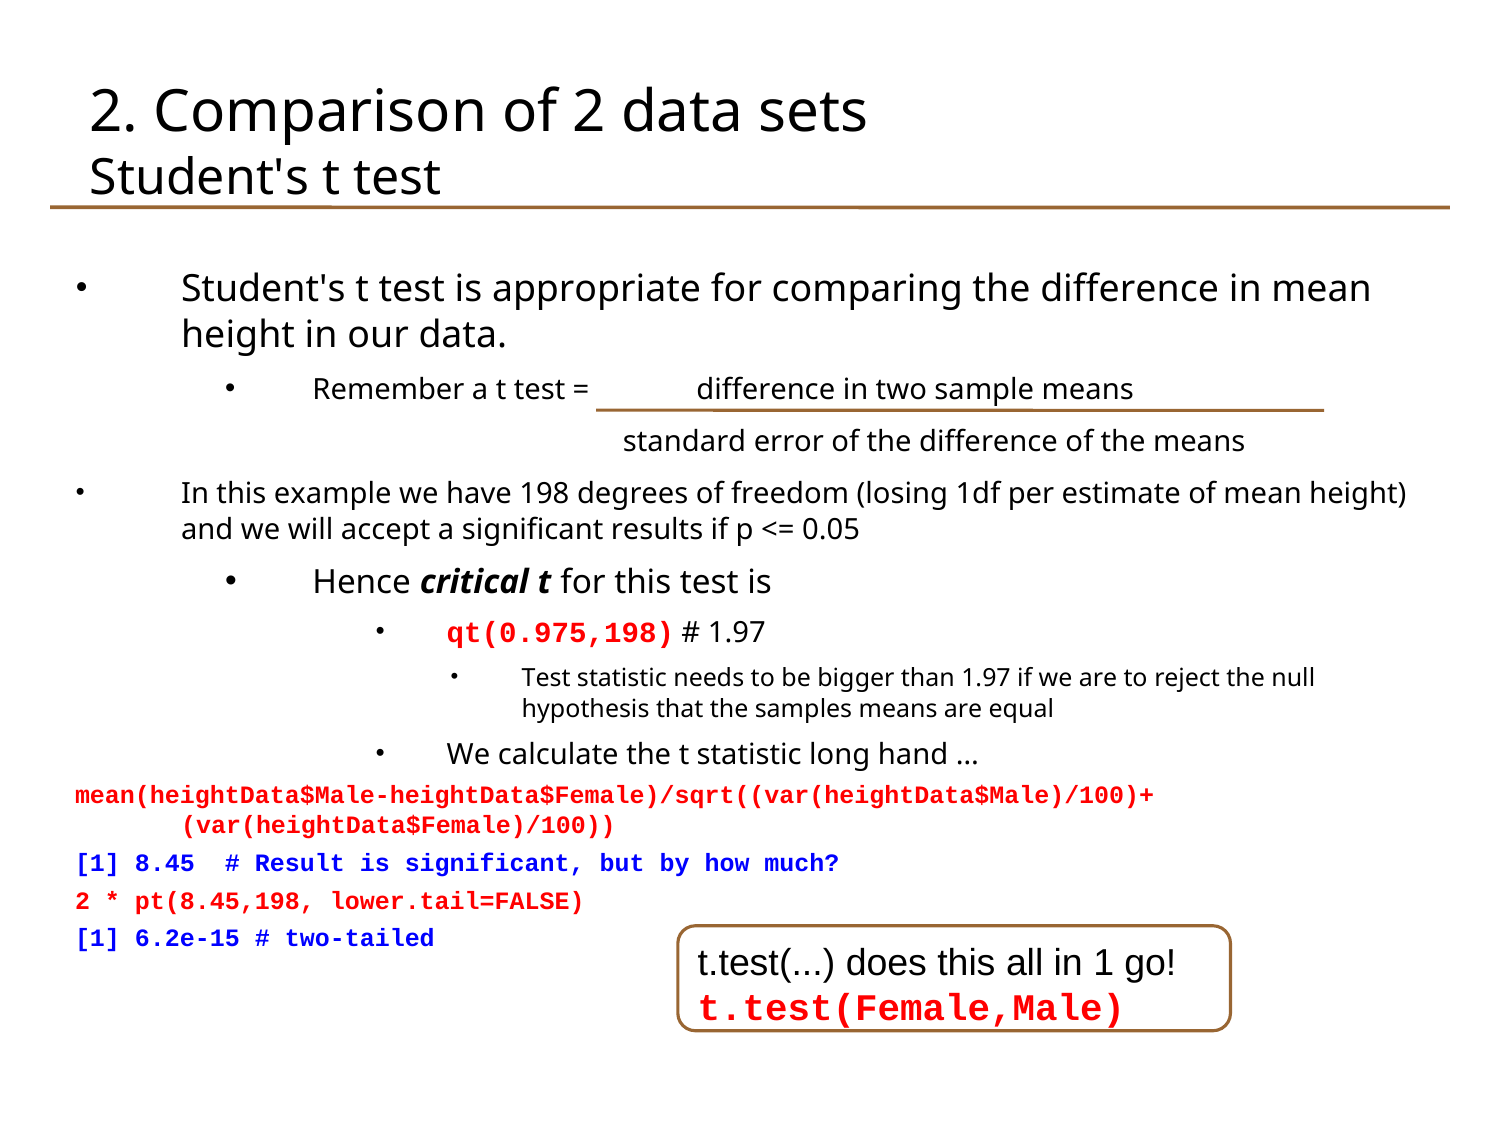

2. Comparison of 2 data sets
Student's t test
Student's t test is appropriate for comparing the difference in mean height in our data.
Remember a t test =	 	difference in two sample means
							standard error of the difference of the means
In this example we have 198 degrees of freedom (losing 1df per estimate of mean height) and we will accept a significant results if p <= 0.05
Hence critical t for this test is
qt(0.975,198) # 1.97
Test statistic needs to be bigger than 1.97 if we are to reject the null hypothesis that the samples means are equal
We calculate the t statistic long hand …
mean(heightData$Male-heightData$Female)/sqrt((var(heightData$Male)/100)+(var(heightData$Female)/100))‏
[1] 8.45 # Result is significant, but by how much?
2 * pt(8.45,198, lower.tail=FALSE)‏
[1] 6.2e-15 # two-tailed
t.test(...) does this all in 1 go!
t.test(Female,Male)‏